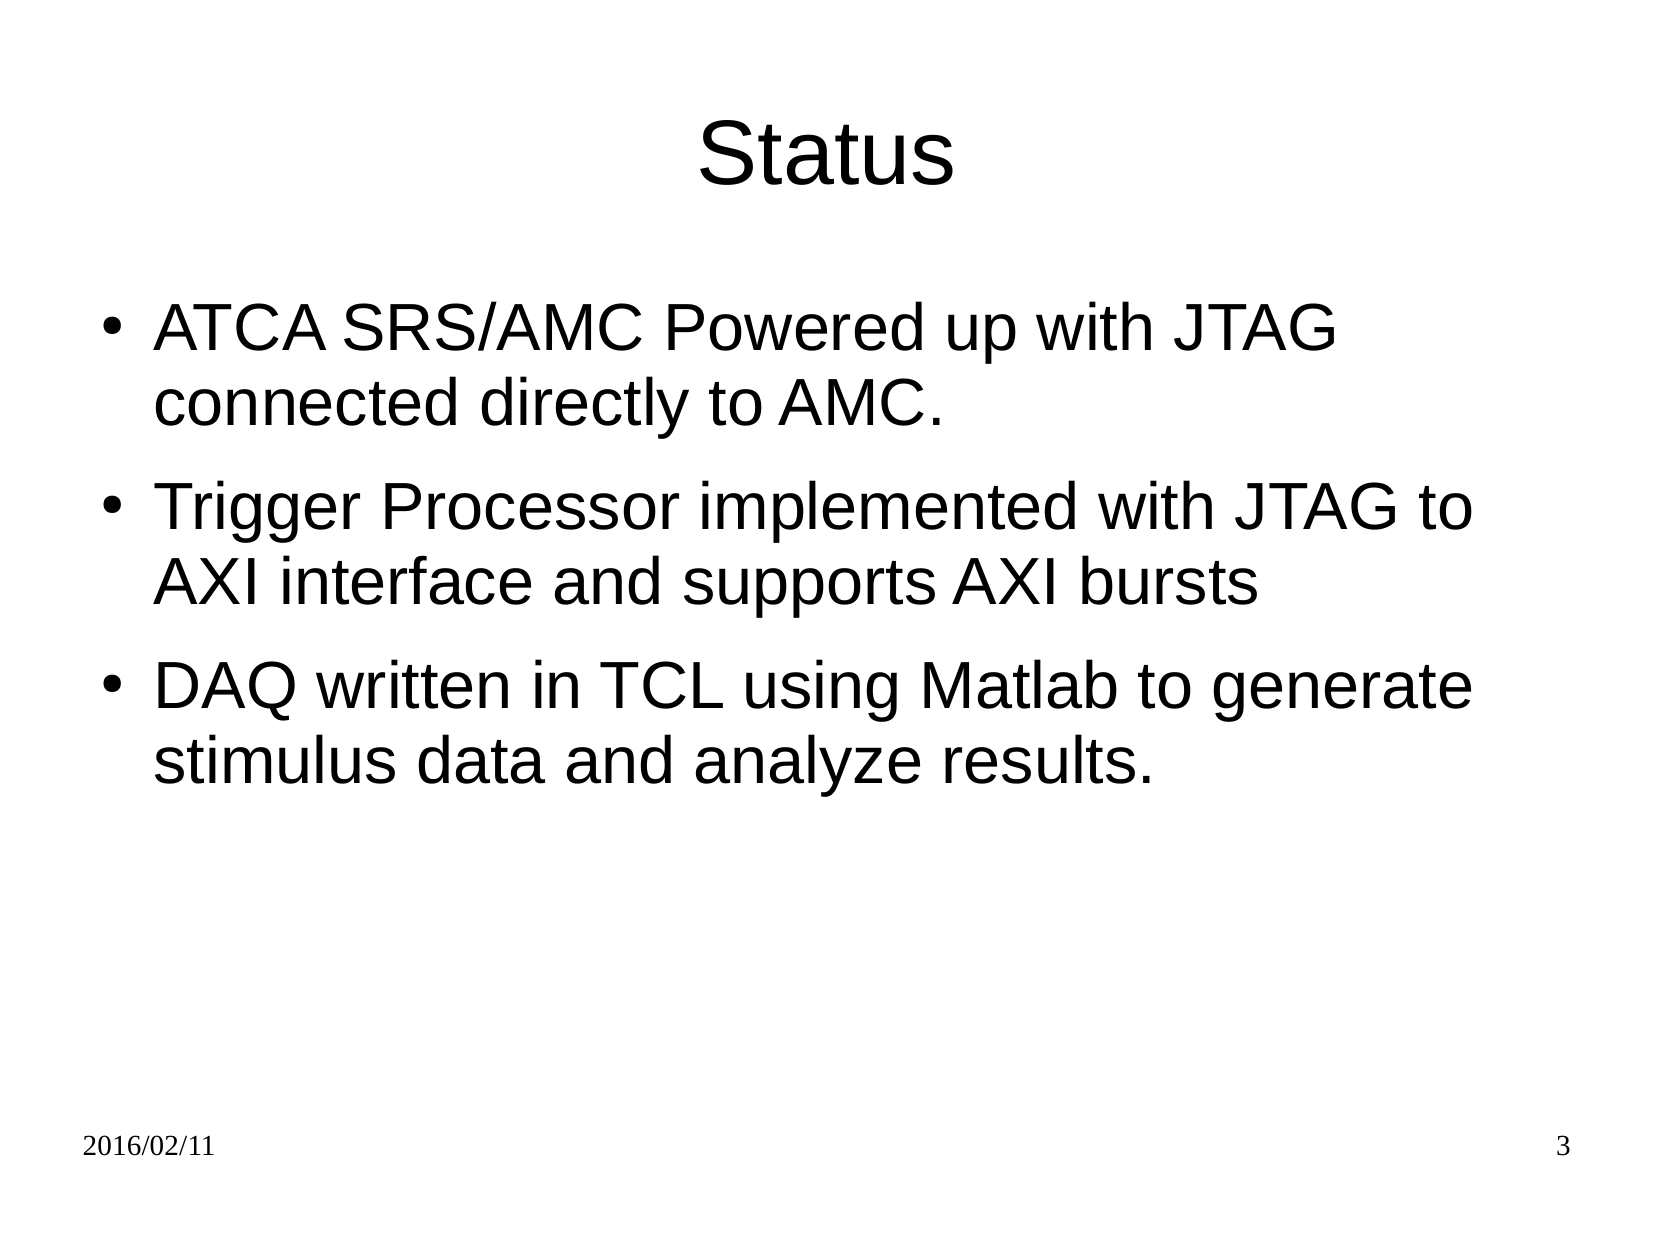

# Status
ATCA SRS/AMC Powered up with JTAG connected directly to AMC.
Trigger Processor implemented with JTAG to AXI interface and supports AXI bursts
DAQ written in TCL using Matlab to generate stimulus data and analyze results.
2016/02/11
3